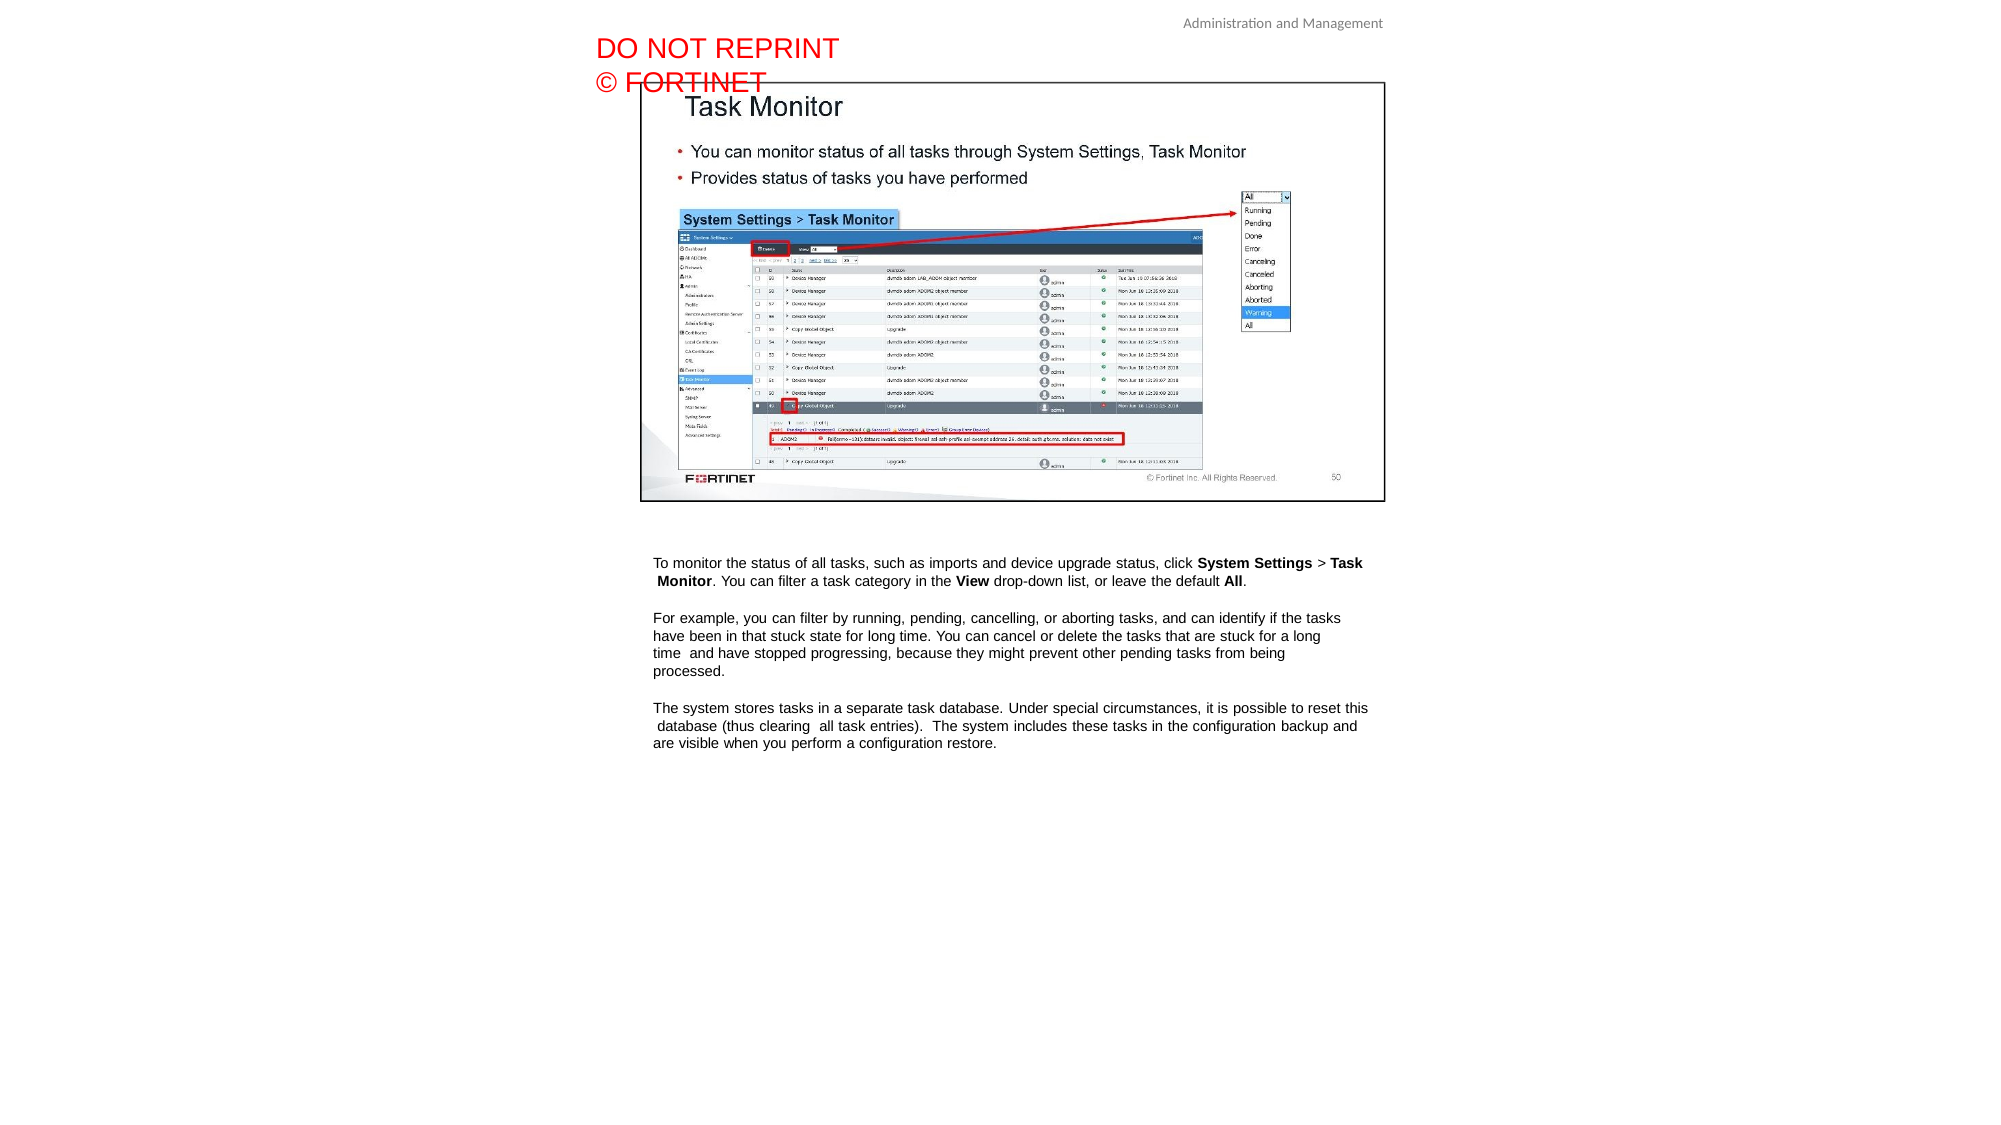

Administration and Management
DO NOT REPRINT
© FORTINET
To monitor the status of all tasks, such as imports and device upgrade status, click System Settings > Task Monitor. You can filter a task category in the View drop-down list, or leave the default All.
For example, you can filter by running, pending, cancelling, or aborting tasks, and can identify if the tasks have been in that stuck state for long time. You can cancel or delete the tasks that are stuck for a long time and have stopped progressing, because they might prevent other pending tasks from being processed.
The system stores tasks in a separate task database. Under special circumstances, it is possible to reset this database (thus clearing all task entries). The system includes these tasks in the configuration backup and are visible when you perform a configuration restore.
FortiManager 6.2 Study Guide
1